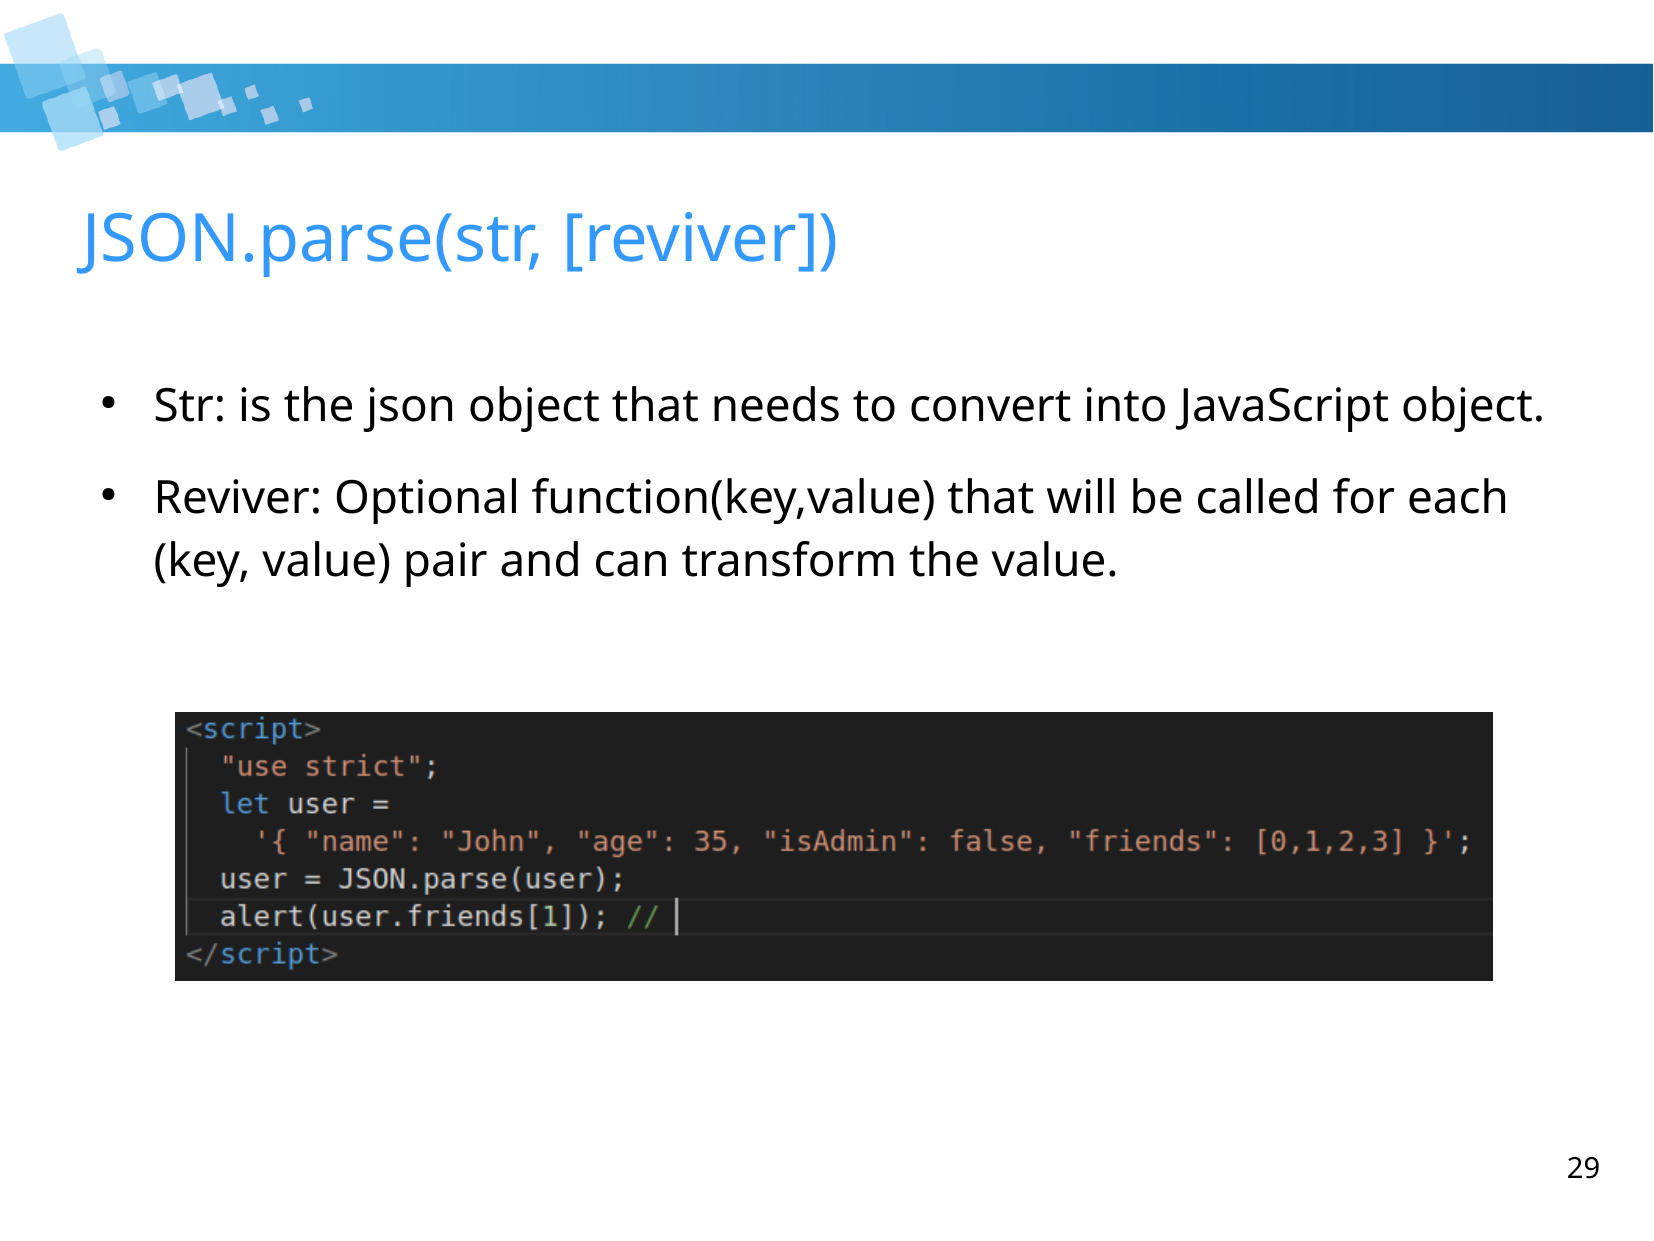

# JSON.parse(str, [reviver])
Str: is the json object that needs to convert into JavaScript object.
Reviver: Optional function(key,value) that will be called for each (key, value) pair and can transform the value.
29